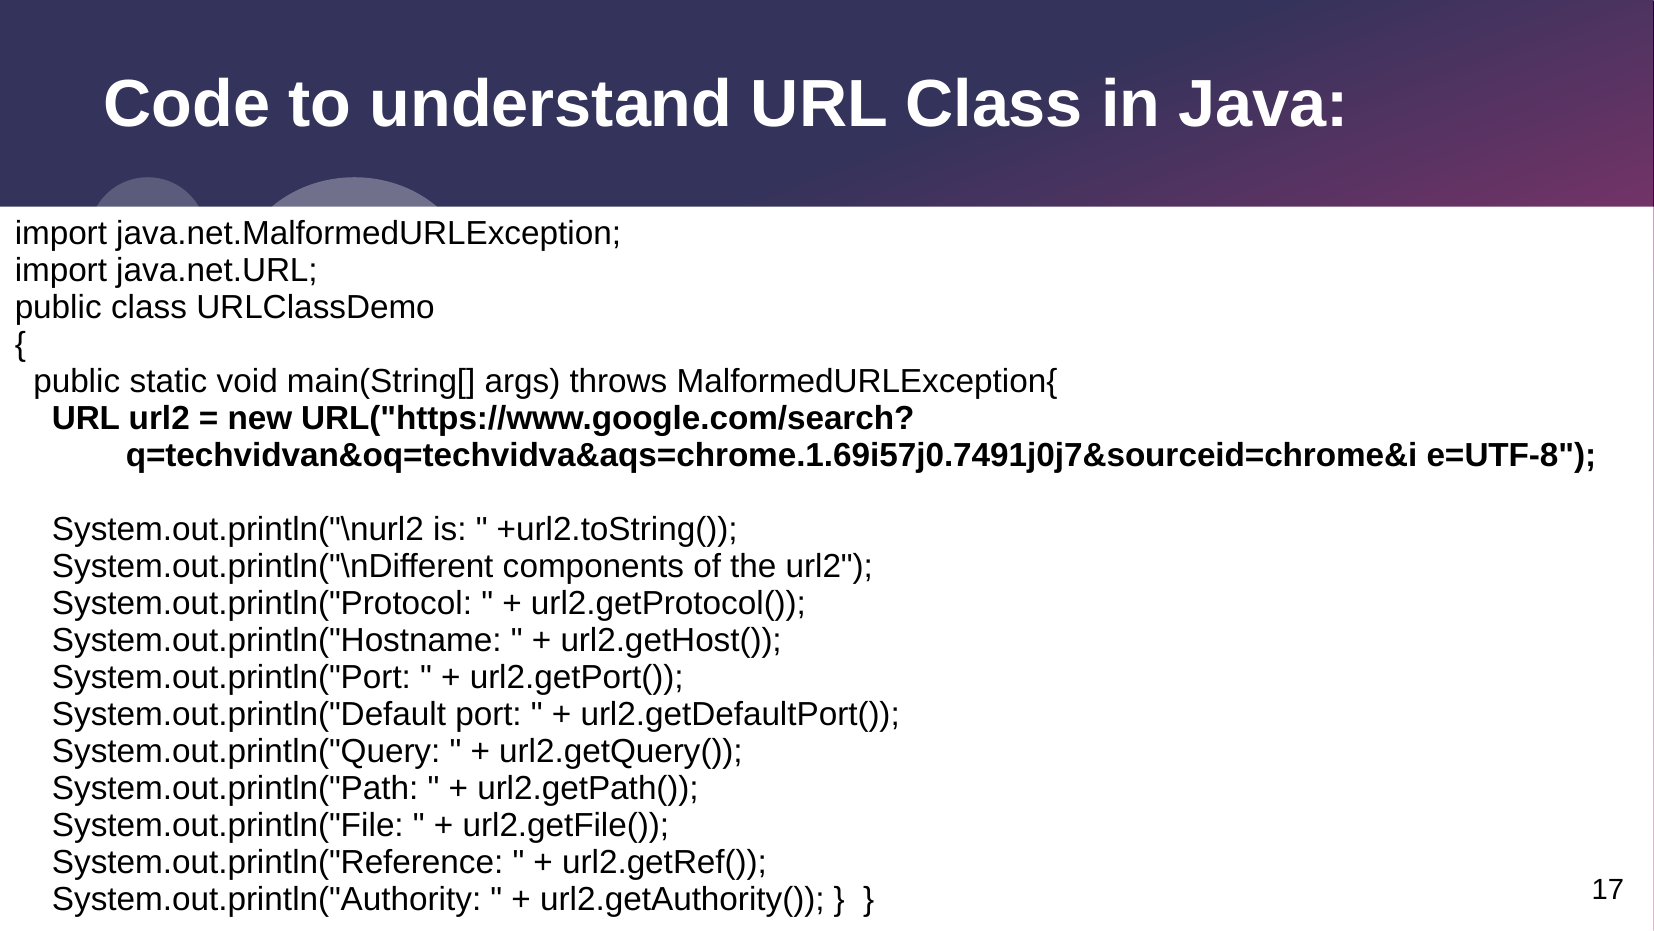

Code to understand URL Class in Java:
import java.net.MalformedURLException;
import java.net.URL;
public class URLClassDemo
{
 public static void main(String[] args) throws MalformedURLException{
 URL url2 = new URL("https://www.google.com/search?
 q=techvidvan&oq=techvidva&aqs=chrome.1.69i57j0.7491j0j7&sourceid=chrome&i e=UTF-8");
 System.out.println("\nurl2 is: " +url2.toString());
 System.out.println("\nDifferent components of the url2");
 System.out.println("Protocol: " + url2.getProtocol());
 System.out.println("Hostname: " + url2.getHost());
 System.out.println("Port: " + url2.getPort());
 System.out.println("Default port: " + url2.getDefaultPort());
 System.out.println("Query: " + url2.getQuery());
 System.out.println("Path: " + url2.getPath());
 System.out.println("File: " + url2.getFile());
 System.out.println("Reference: " + url2.getRef());
 System.out.println("Authority: " + url2.getAuthority()); } }